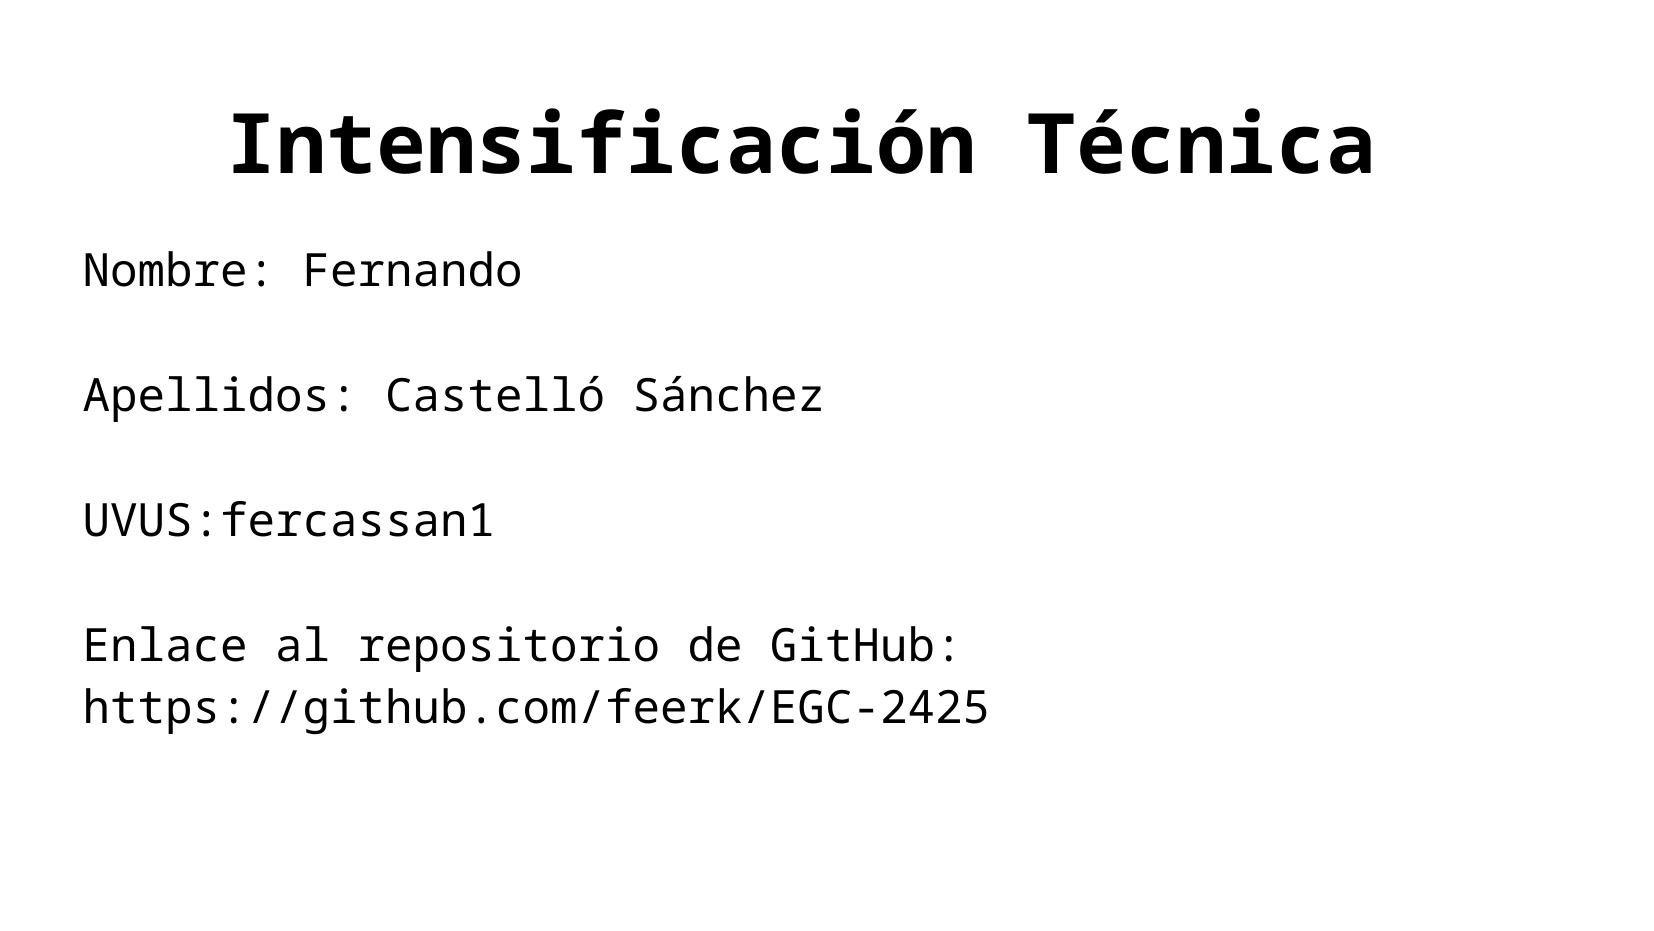

# Intensificación Técnica
Nombre: Fernando
Apellidos: Castelló Sánchez
UVUS:fercassan1
Enlace al repositorio de GitHub: https://github.com/feerk/EGC-2425